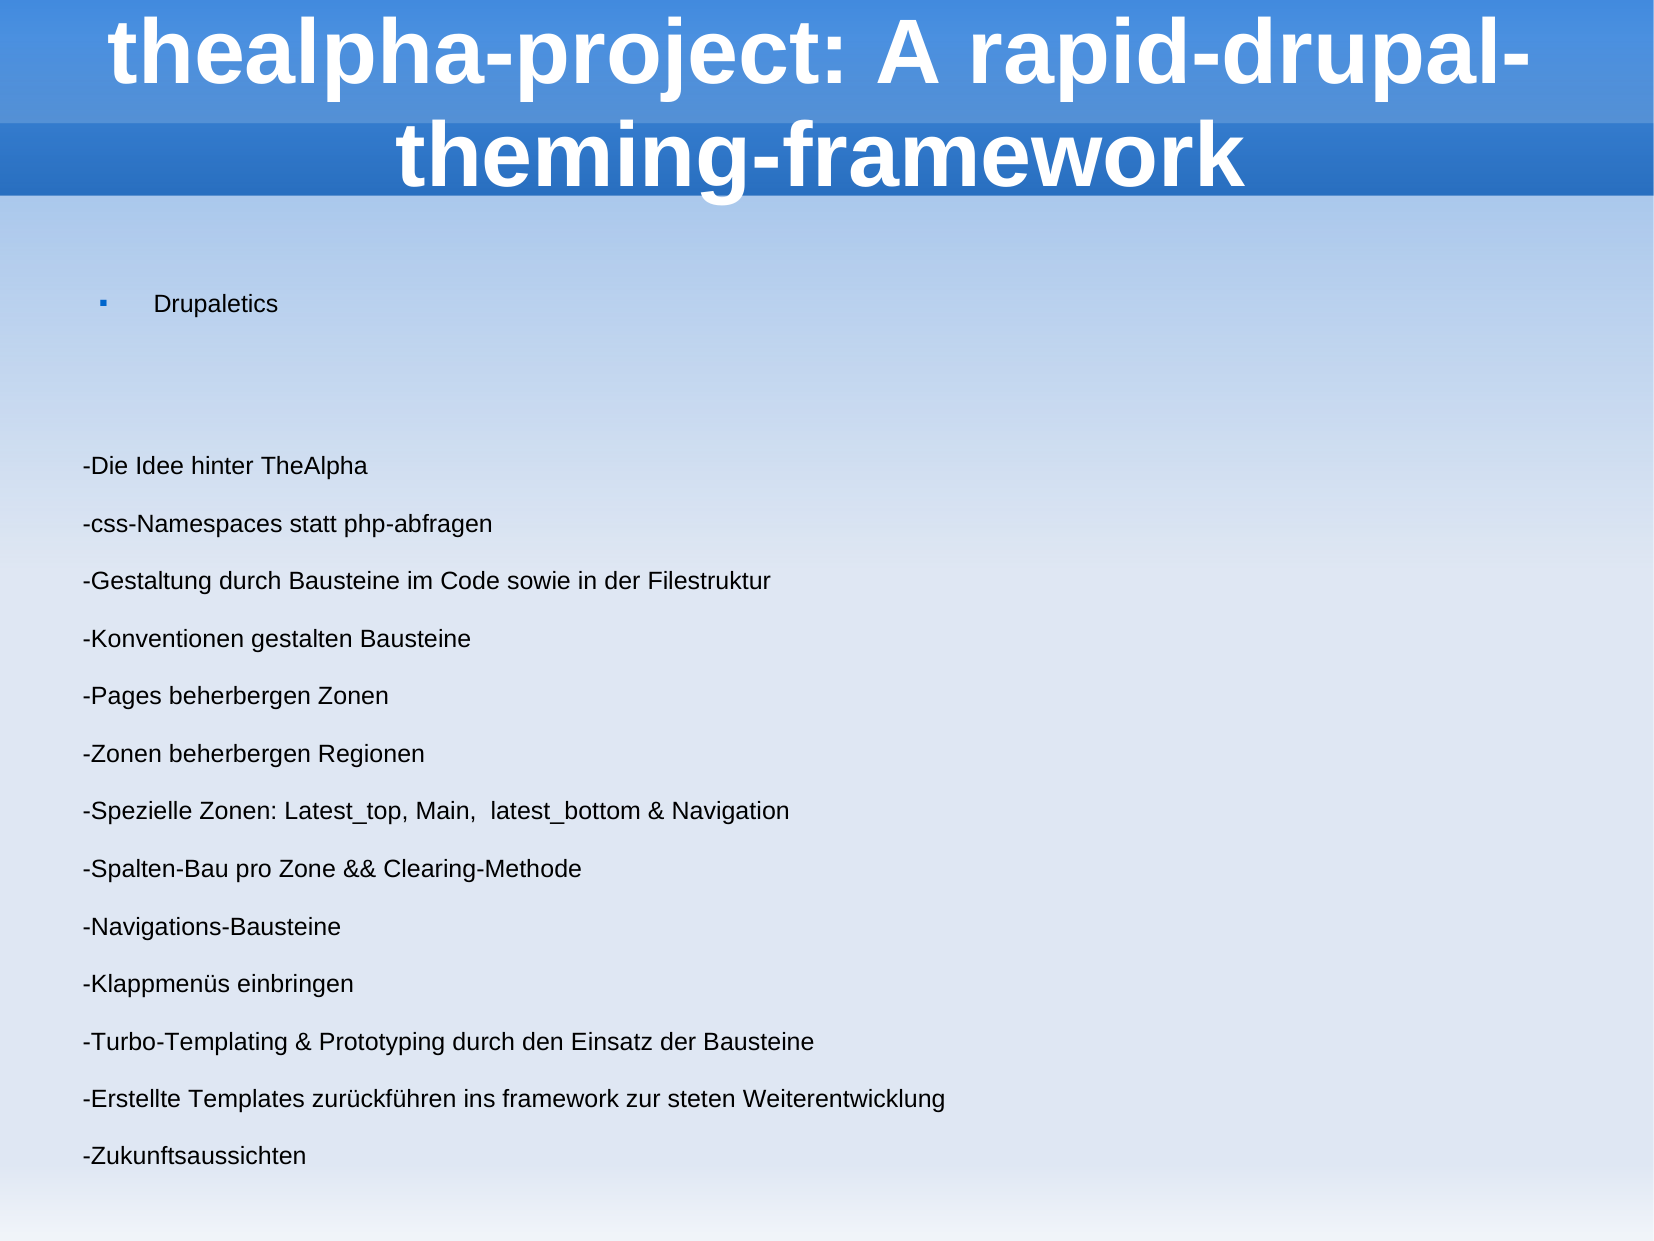

# thealpha-project: A rapid-drupal-theming-framework
Drupaletics
-Die Idee hinter TheAlpha
-css-Namespaces statt php-abfragen
-Gestaltung durch Bausteine im Code sowie in der Filestruktur
-Konventionen gestalten Bausteine
-Pages beherbergen Zonen
-Zonen beherbergen Regionen
-Spezielle Zonen: Latest_top, Main, latest_bottom & Navigation
-Spalten-Bau pro Zone && Clearing-Methode
-Navigations-Bausteine
-Klappmenüs einbringen
-Turbo-Templating & Prototyping durch den Einsatz der Bausteine
-Erstellte Templates zurückführen ins framework zur steten Weiterentwicklung
-Zukunftsaussichten